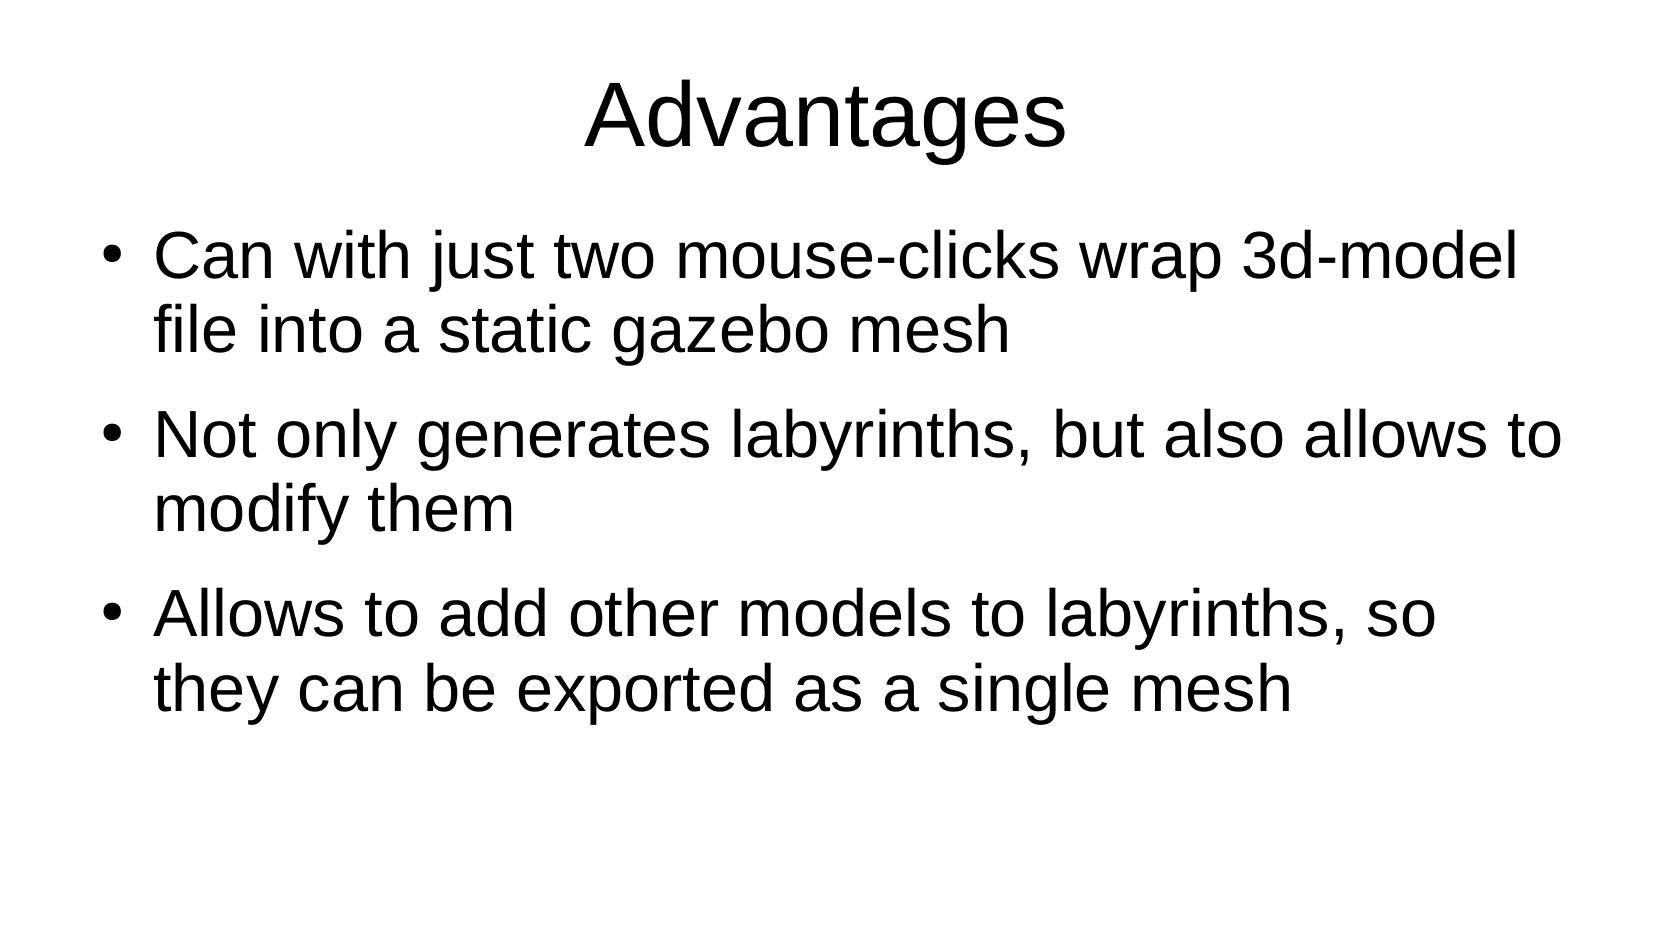

# Advantages
Can with just two mouse-clicks wrap 3d-model file into a static gazebo mesh
Not only generates labyrinths, but also allows to modify them
Allows to add other models to labyrinths, so they can be exported as a single mesh